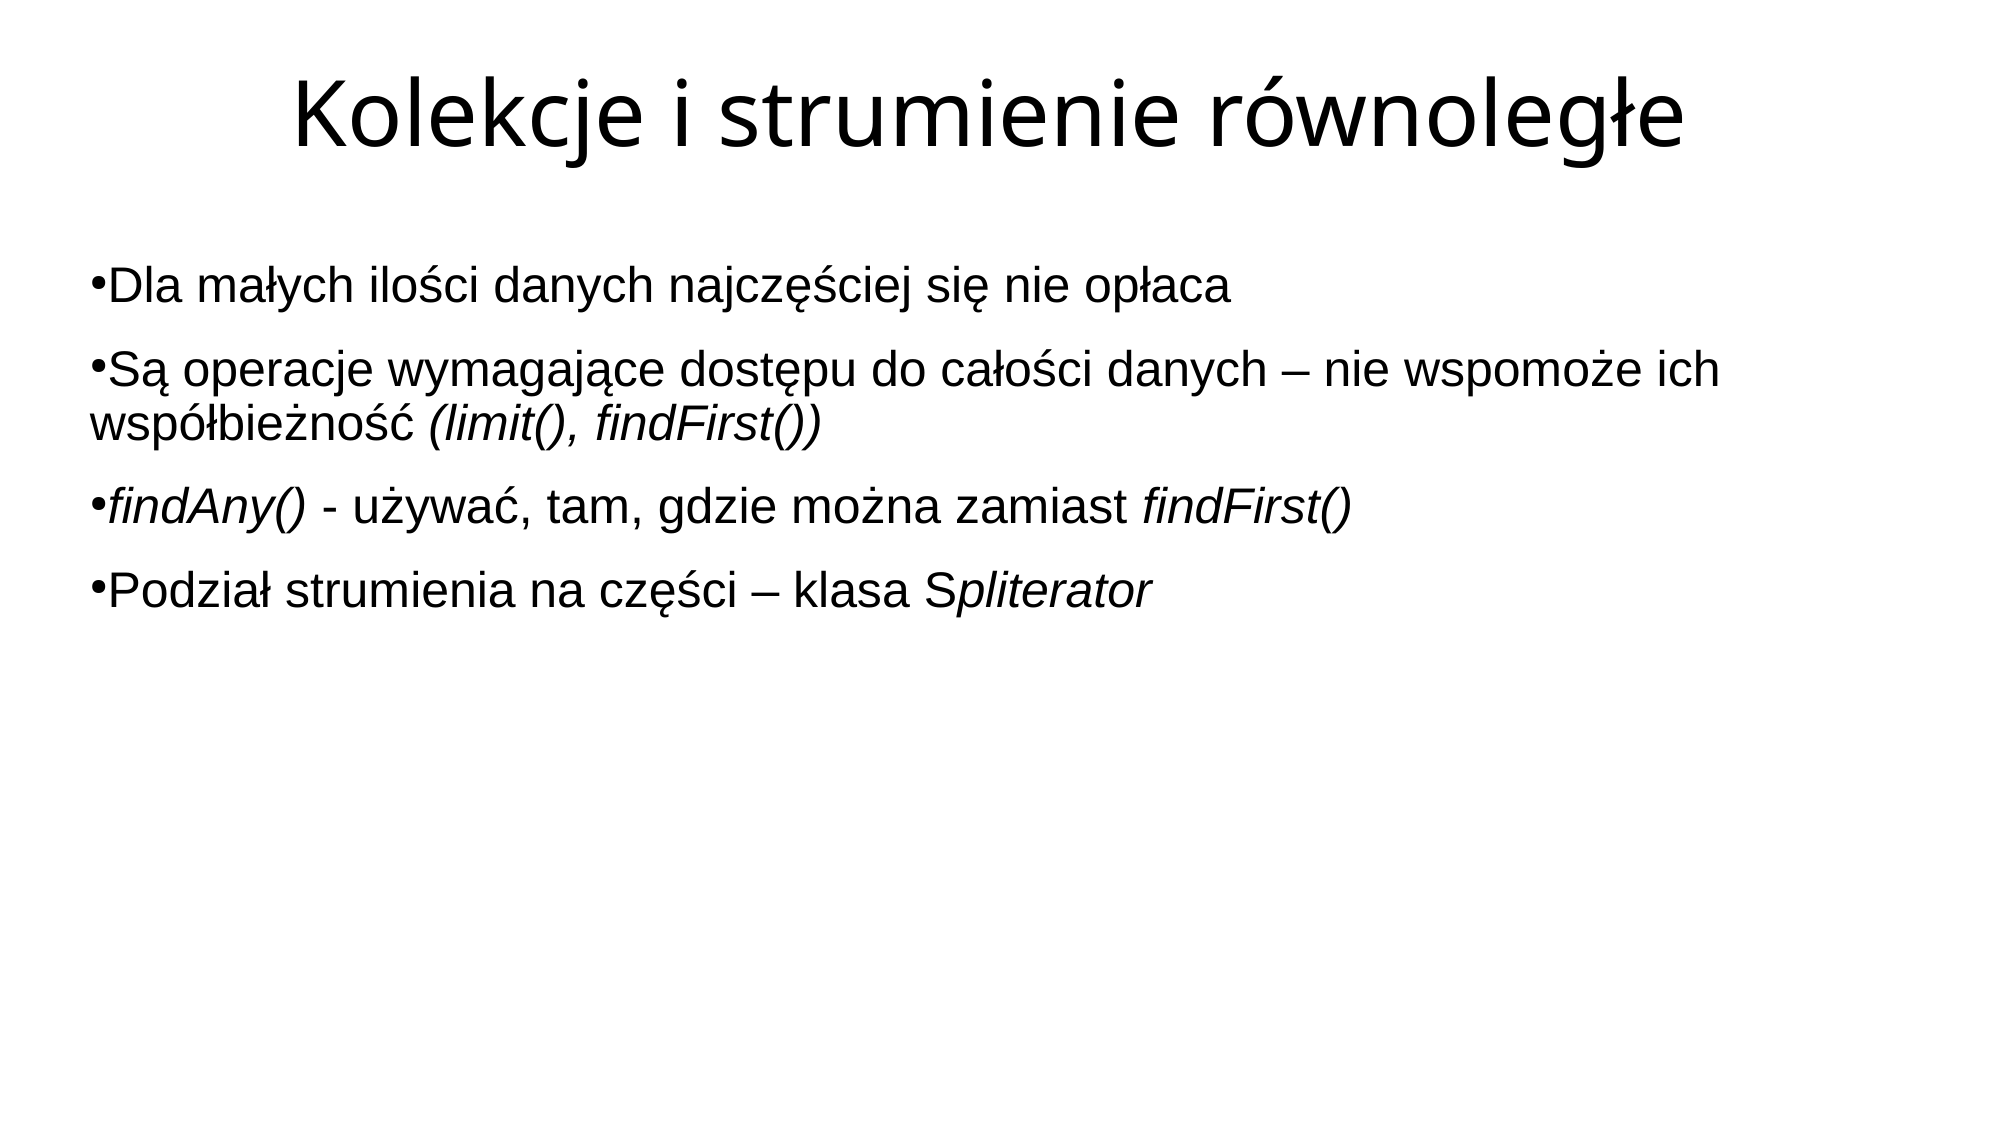

# Kolekcje i strumienie równoległe
Dla małych ilości danych najczęściej się nie opłaca
Są operacje wymagające dostępu do całości danych – nie wspomoże ich współbieżność (limit(), findFirst())
findAny() - używać, tam, gdzie można zamiast findFirst()
Podział strumienia na części – klasa Spliterator